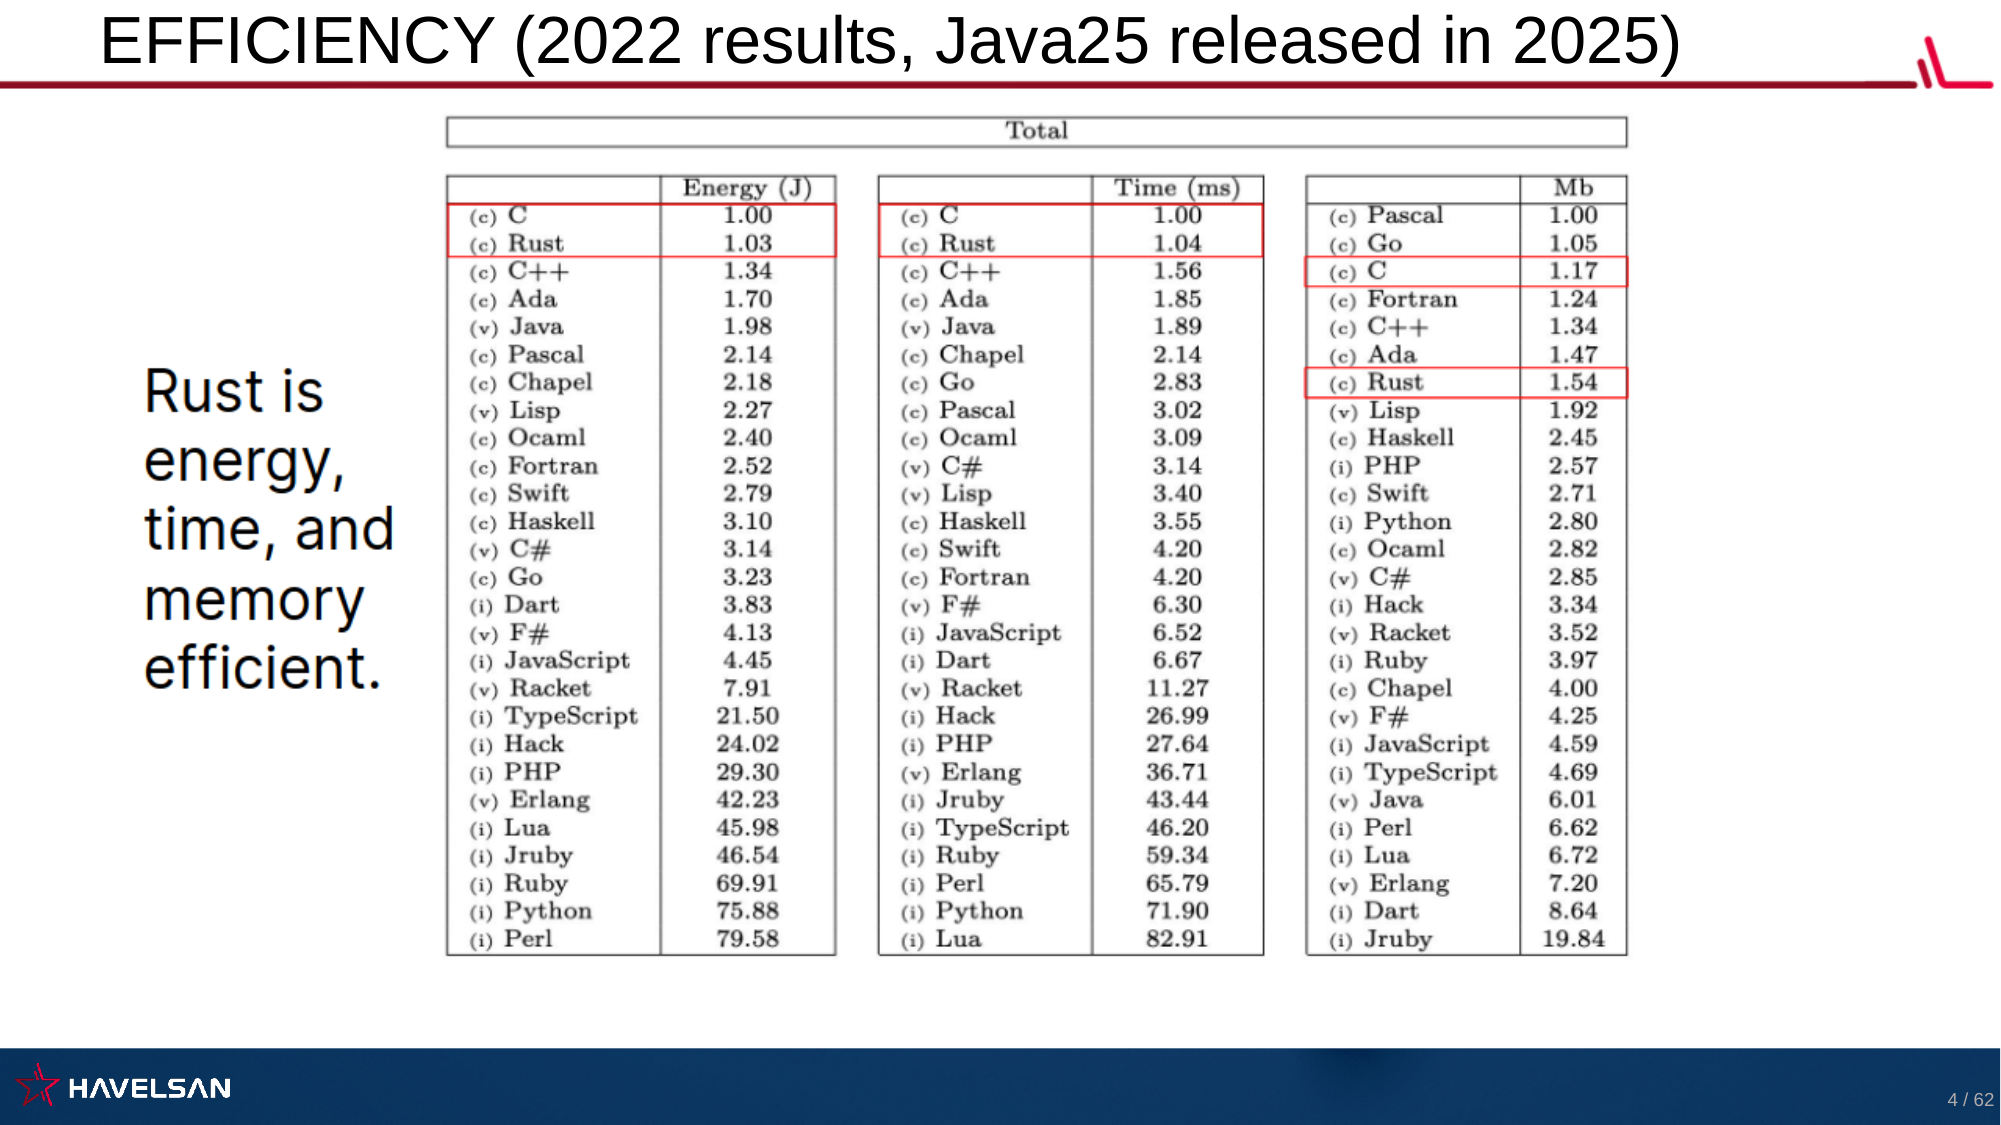

# EFFICIENCY (2022 results, Java25 released in 2025)